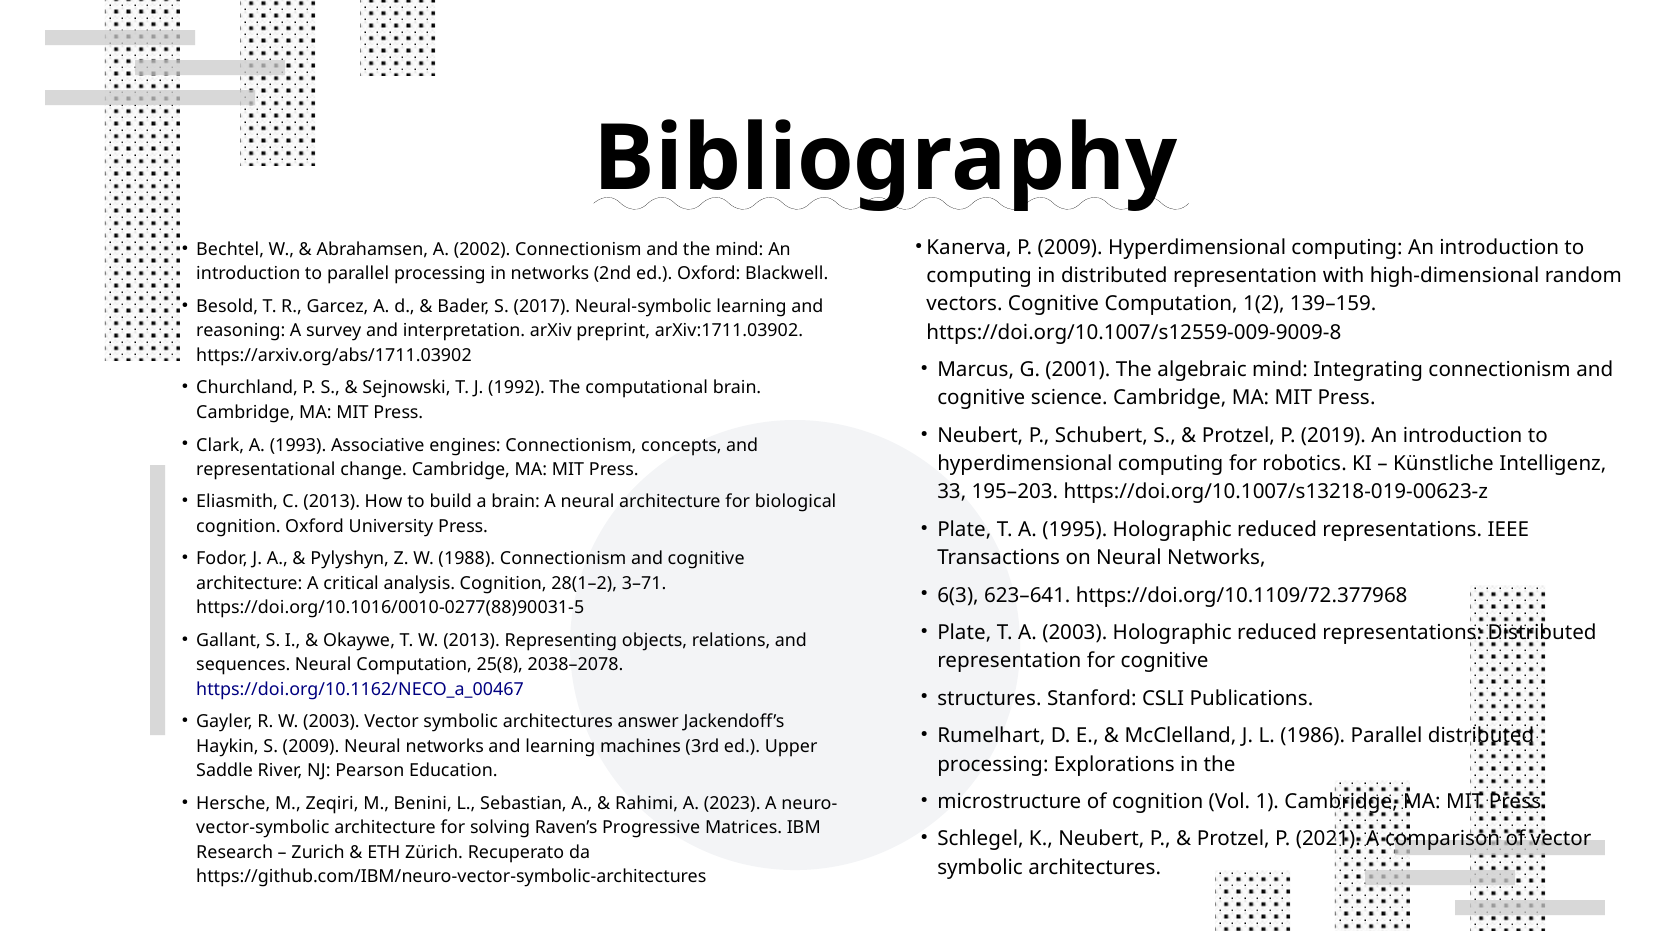

# Bibliography
Kanerva, P. (2009). Hyperdimensional computing: An introduction to computing in distributed representation with high-dimensional random vectors. Cognitive Computation, 1(2), 139–159. https://doi.org/10.1007/s12559-009-9009-8
Marcus, G. (2001). The algebraic mind: Integrating connectionism and cognitive science. Cambridge, MA: MIT Press.
Neubert, P., Schubert, S., & Protzel, P. (2019). An introduction to hyperdimensional computing for robotics. KI – Künstliche Intelligenz, 33, 195–203. https://doi.org/10.1007/s13218-019-00623-z
Plate, T. A. (1995). Holographic reduced representations. IEEE Transactions on Neural Networks,
6(3), 623–641. https://doi.org/10.1109/72.377968
Plate, T. A. (2003). Holographic reduced representations: Distributed representation for cognitive
structures. Stanford: CSLI Publications.
Rumelhart, D. E., & McClelland, J. L. (1986). Parallel distributed processing: Explorations in the
microstructure of cognition (Vol. 1). Cambridge, MA: MIT Press.
Schlegel, K., Neubert, P., & Protzel, P. (2021). A comparison of vector symbolic architectures.
Bechtel, W., & Abrahamsen, A. (2002). Connectionism and the mind: An introduction to parallel processing in networks (2nd ed.). Oxford: Blackwell.
Besold, T. R., Garcez, A. d., & Bader, S. (2017). Neural-symbolic learning and reasoning: A survey and interpretation. arXiv preprint, arXiv:1711.03902. https://arxiv.org/abs/1711.03902
Churchland, P. S., & Sejnowski, T. J. (1992). The computational brain. Cambridge, MA: MIT Press.
Clark, A. (1993). Associative engines: Connectionism, concepts, and representational change. Cambridge, MA: MIT Press.
Eliasmith, C. (2013). How to build a brain: A neural architecture for biological cognition. Oxford University Press.
Fodor, J. A., & Pylyshyn, Z. W. (1988). Connectionism and cognitive architecture: A critical analysis. Cognition, 28(1–2), 3–71. https://doi.org/10.1016/0010-0277(88)90031-5
Gallant, S. I., & Okaywe, T. W. (2013). Representing objects, relations, and sequences. Neural Computation, 25(8), 2038–2078. https://doi.org/10.1162/NECO_a_00467
Gayler, R. W. (2003). Vector symbolic architectures answer Jackendoff’s Haykin, S. (2009). Neural networks and learning machines (3rd ed.). Upper Saddle River, NJ: Pearson Education.
Hersche, M., Zeqiri, M., Benini, L., Sebastian, A., & Rahimi, A. (2023). A neuro-vector-symbolic architecture for solving Raven’s Progressive Matrices. IBM Research – Zurich & ETH Zürich. Recuperato da https://github.com/IBM/neuro-vector-symbolic-architectures